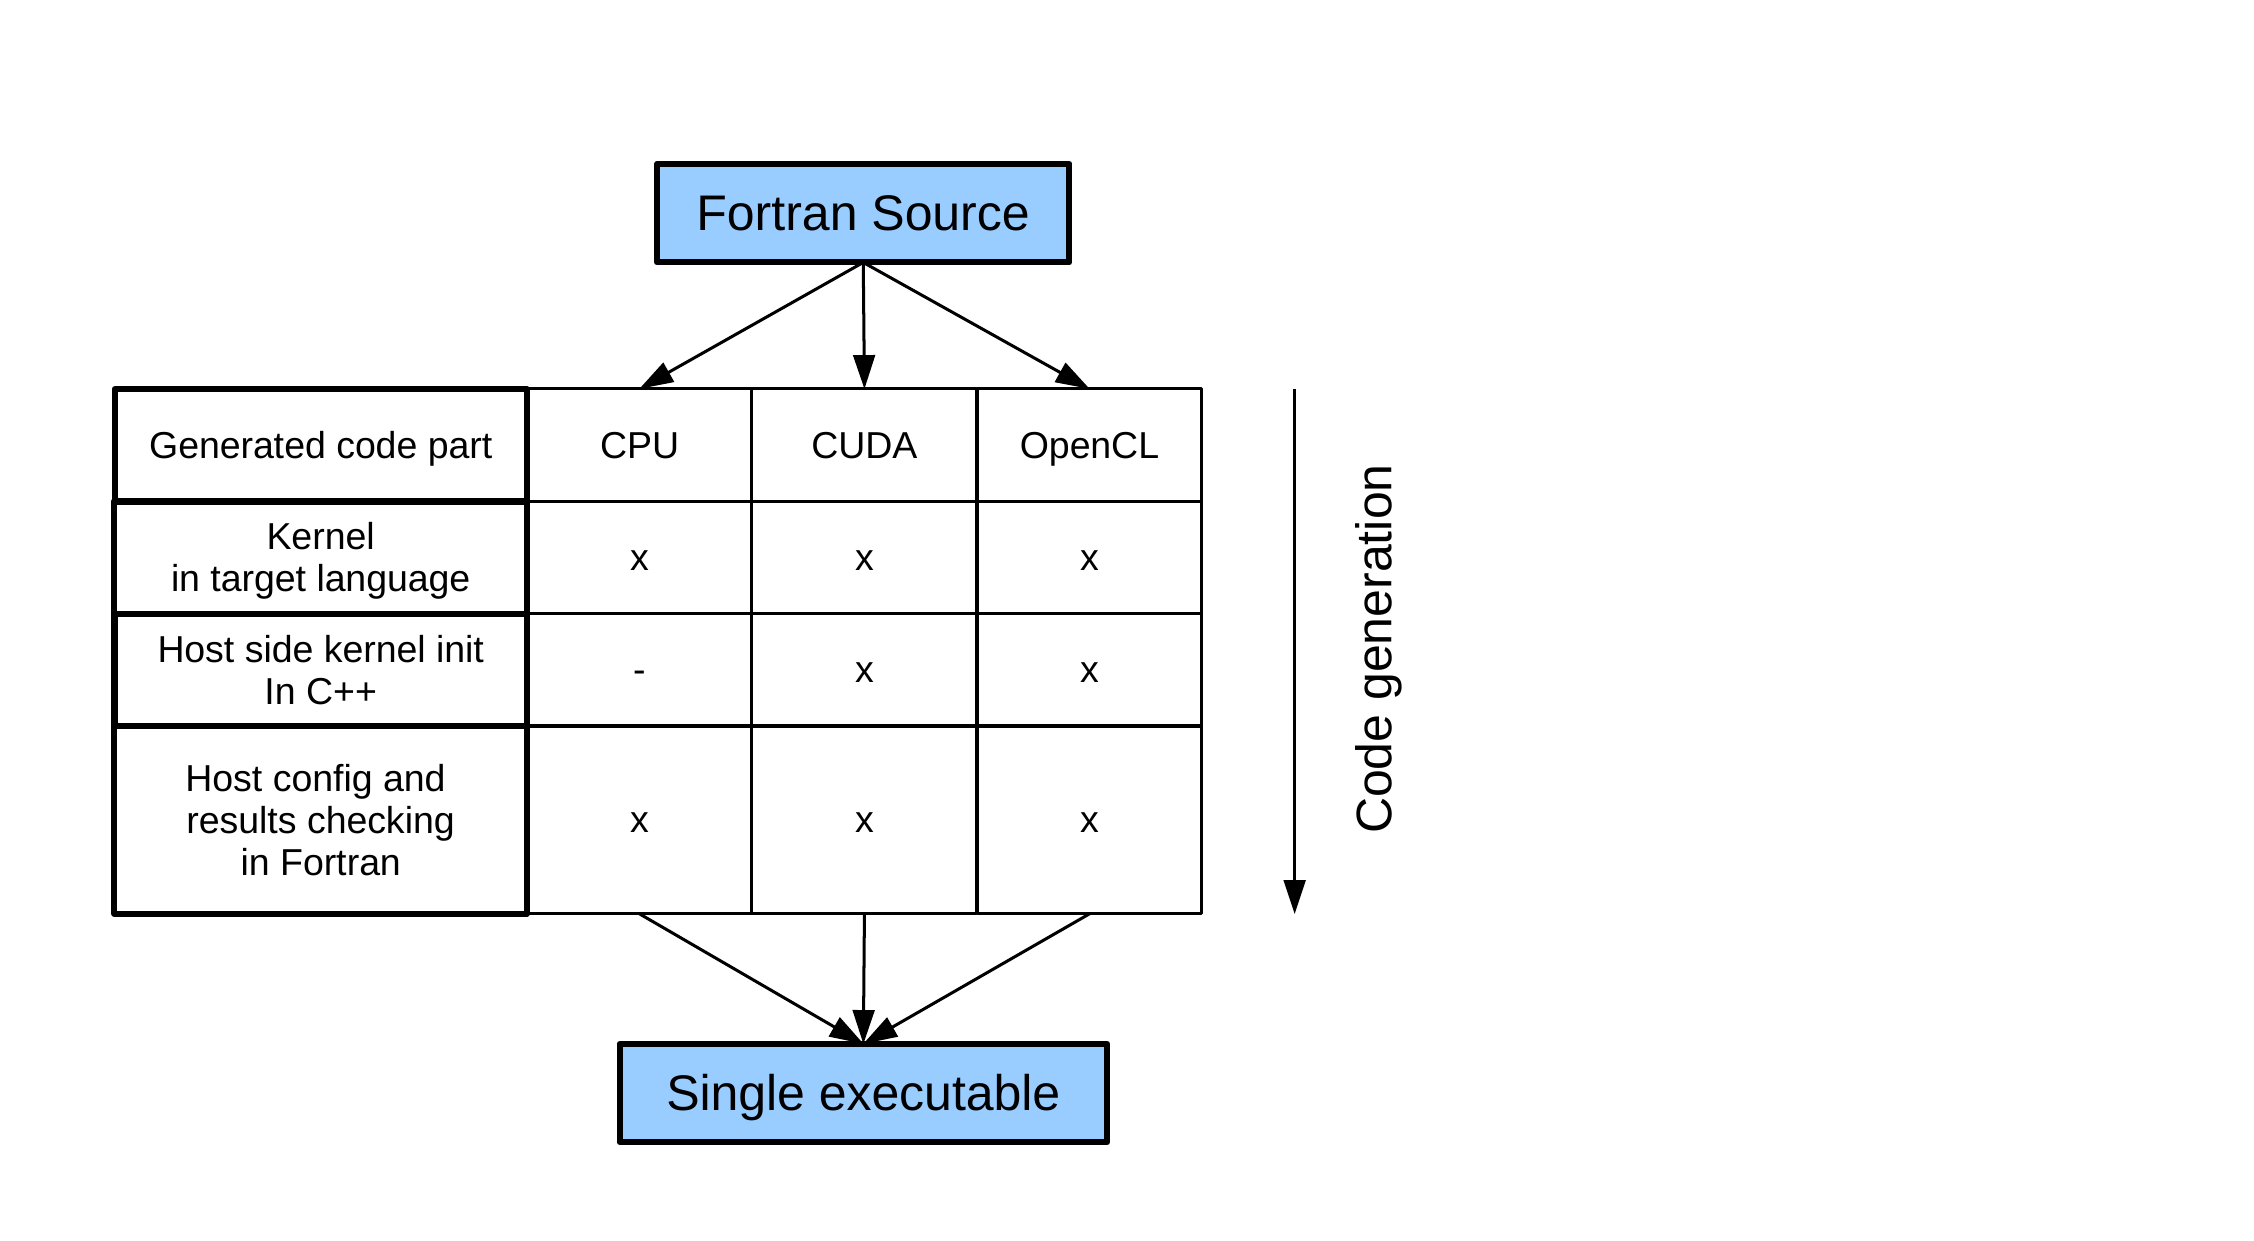

Fortran Source
CPU
CUDA
OpenCL
Generated code part
x
x
x
Kernel
in target language
Code generation
-
x
x
Host side kernel init
In C++
x
x
x
Host config and
results checking
in Fortran
Single executable